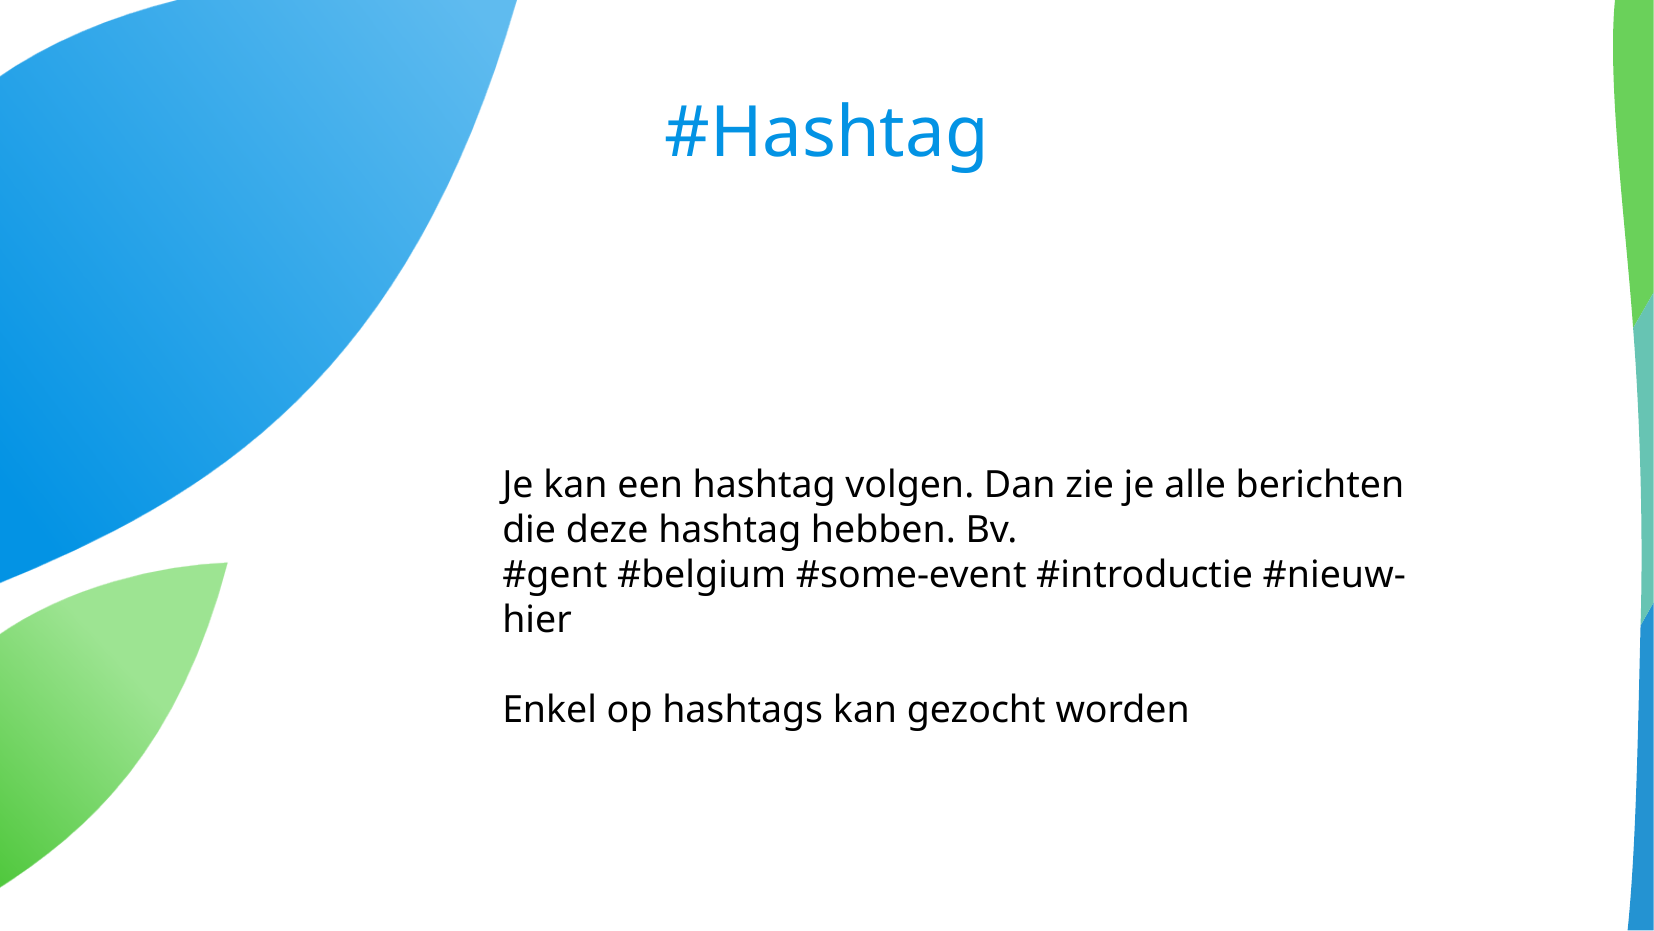

#Hashtag
Je kan een hashtag volgen. Dan zie je alle berichten die deze hashtag hebben. Bv.
#gent #belgium #some-event #introductie #nieuw-hier
Enkel op hashtags kan gezocht worden